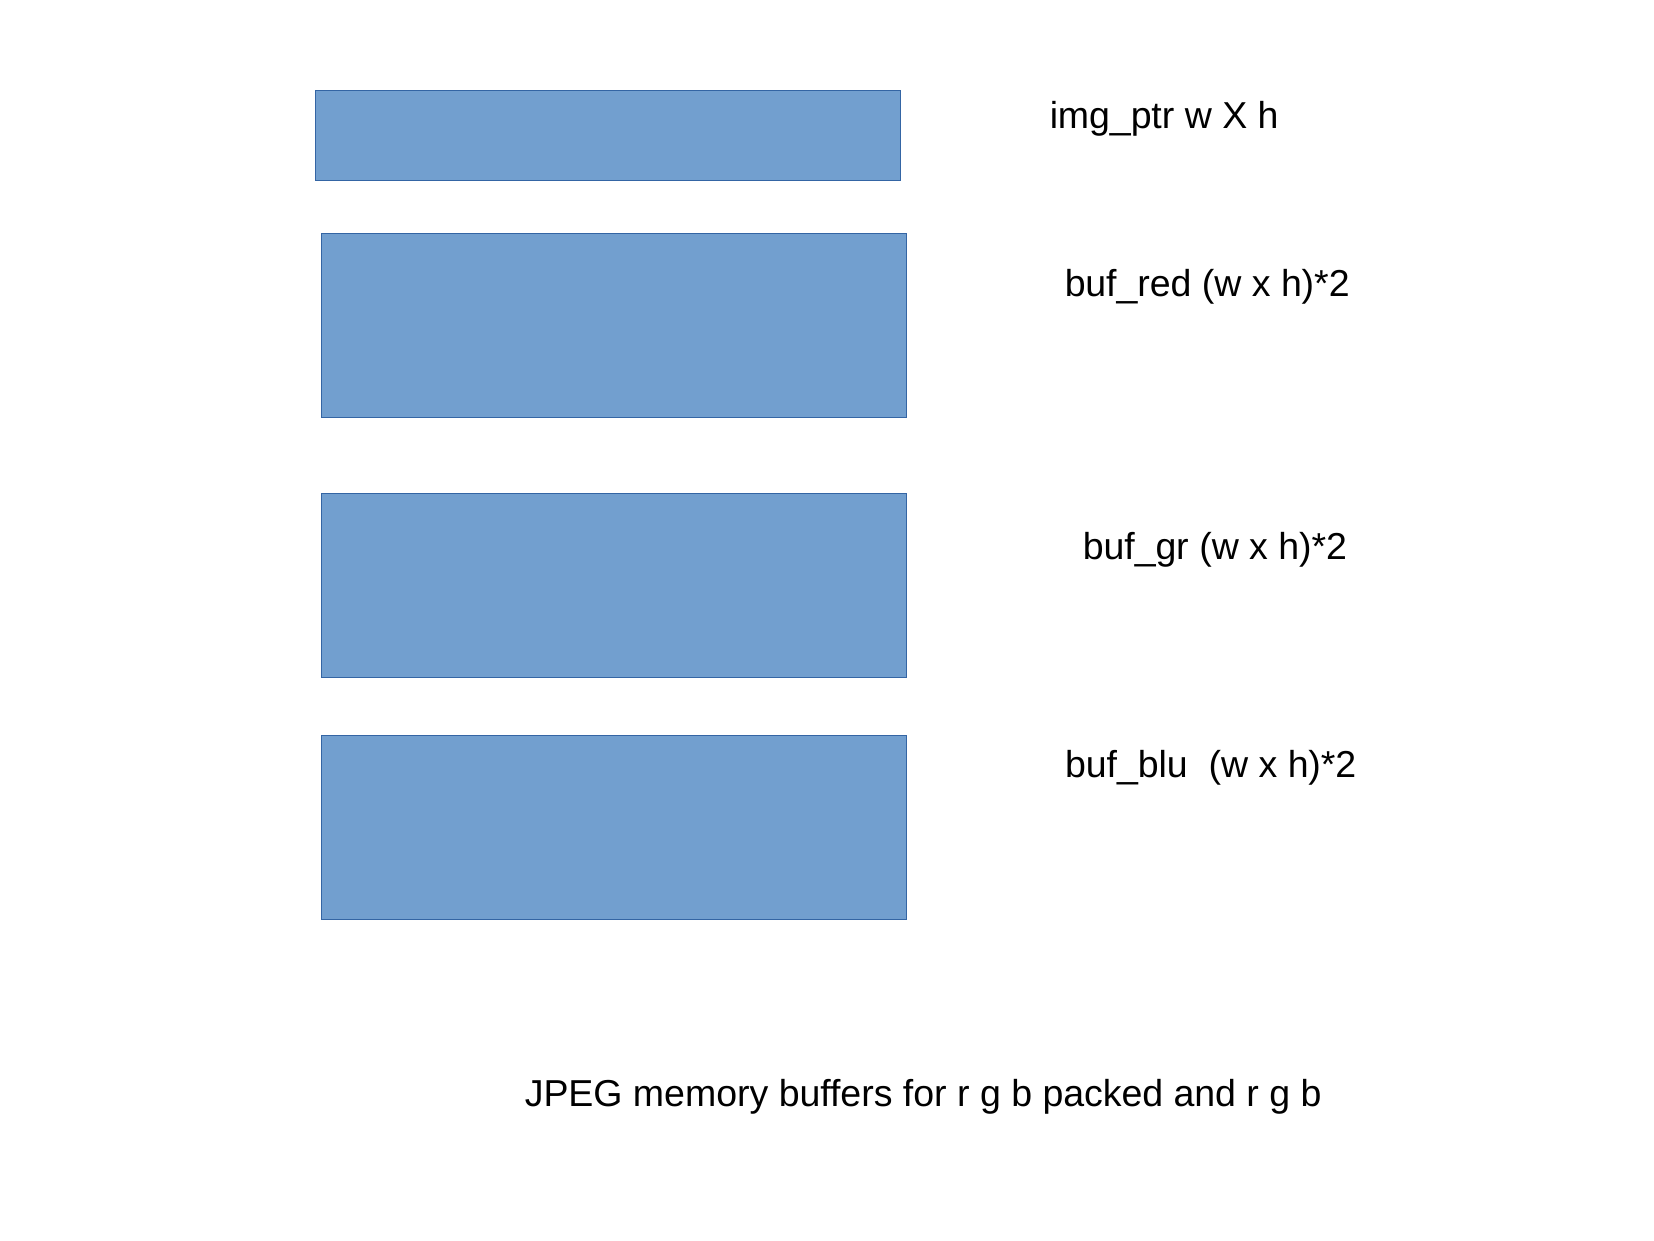

img_ptr w X h
buf_red (w x h)*2
buf_gr (w x h)*2
buf_blu (w x h)*2
JPEG memory buffers for r g b packed and r g b